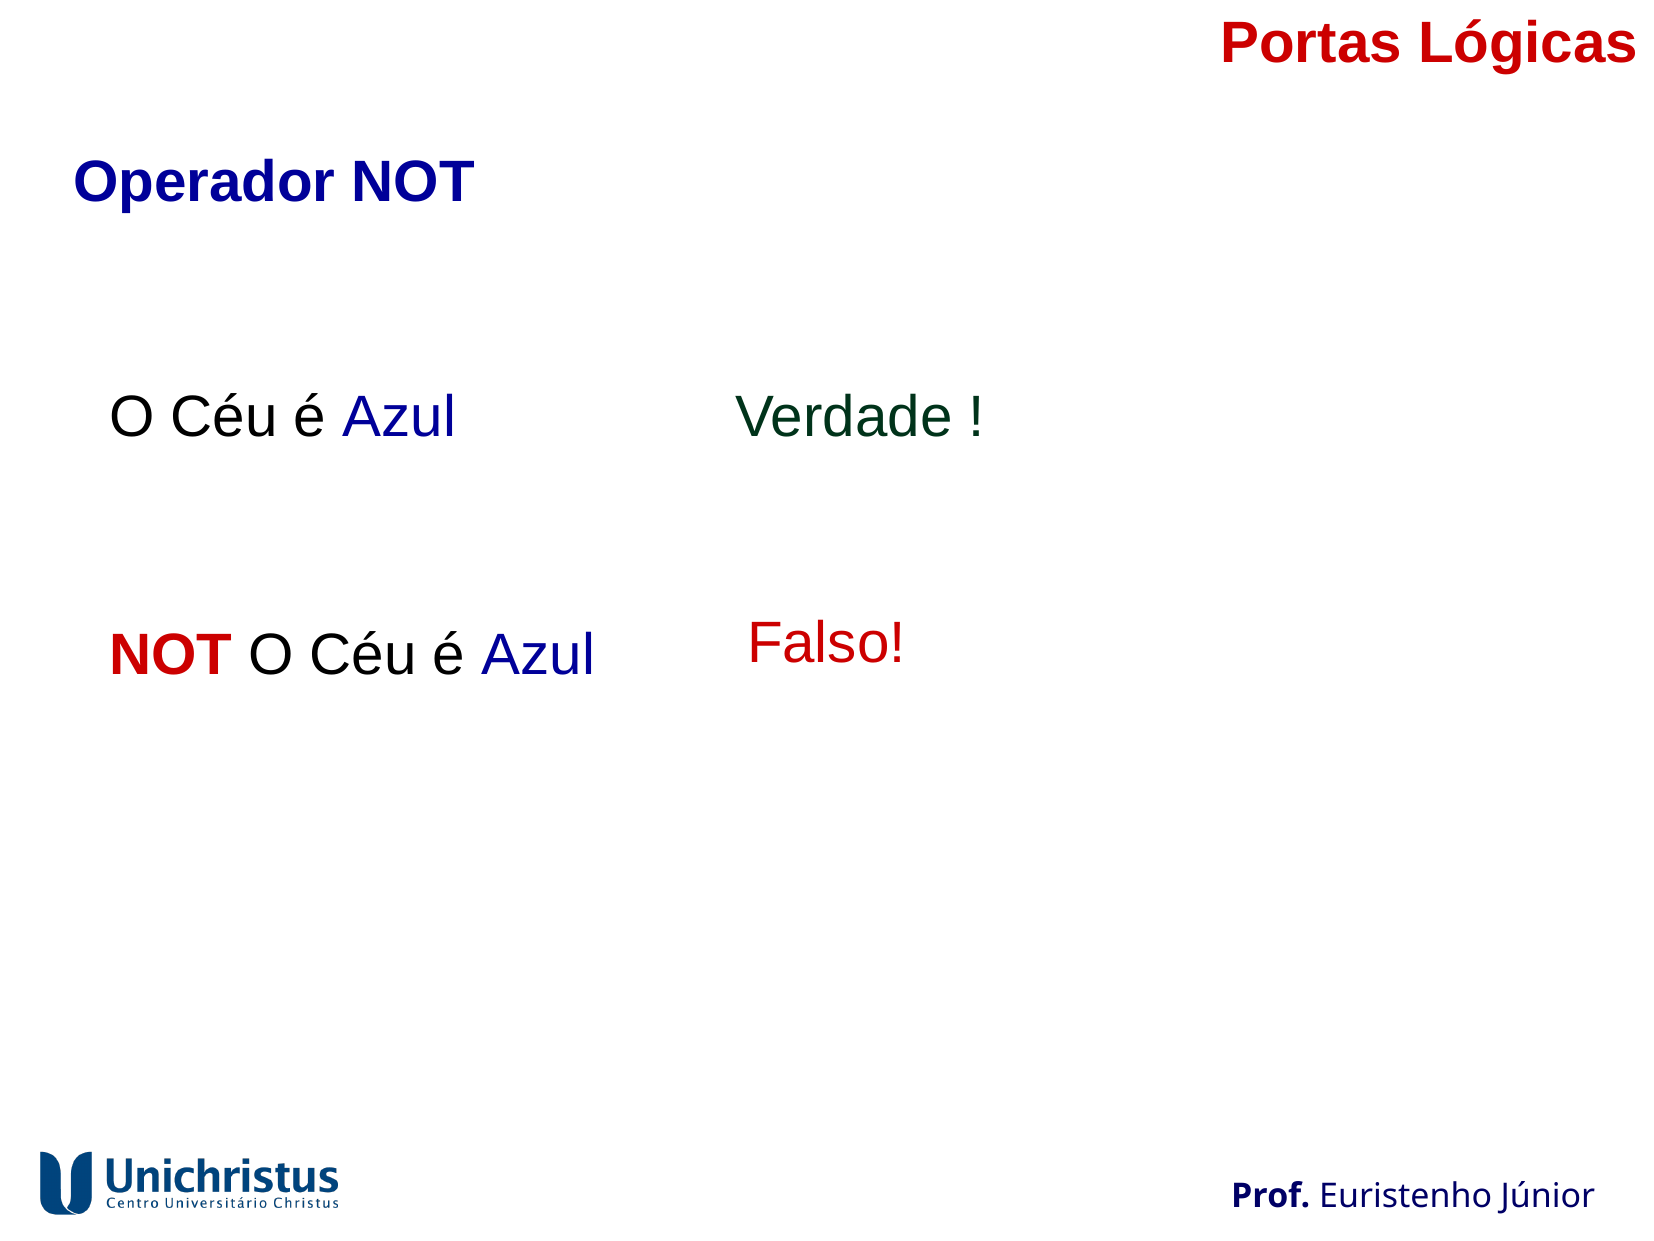

Portas Lógicas
Operador NOT
O Céu é Azul
Verdade !
Falso!
NOT O Céu é Azul
Prof. Euristenho Júnior